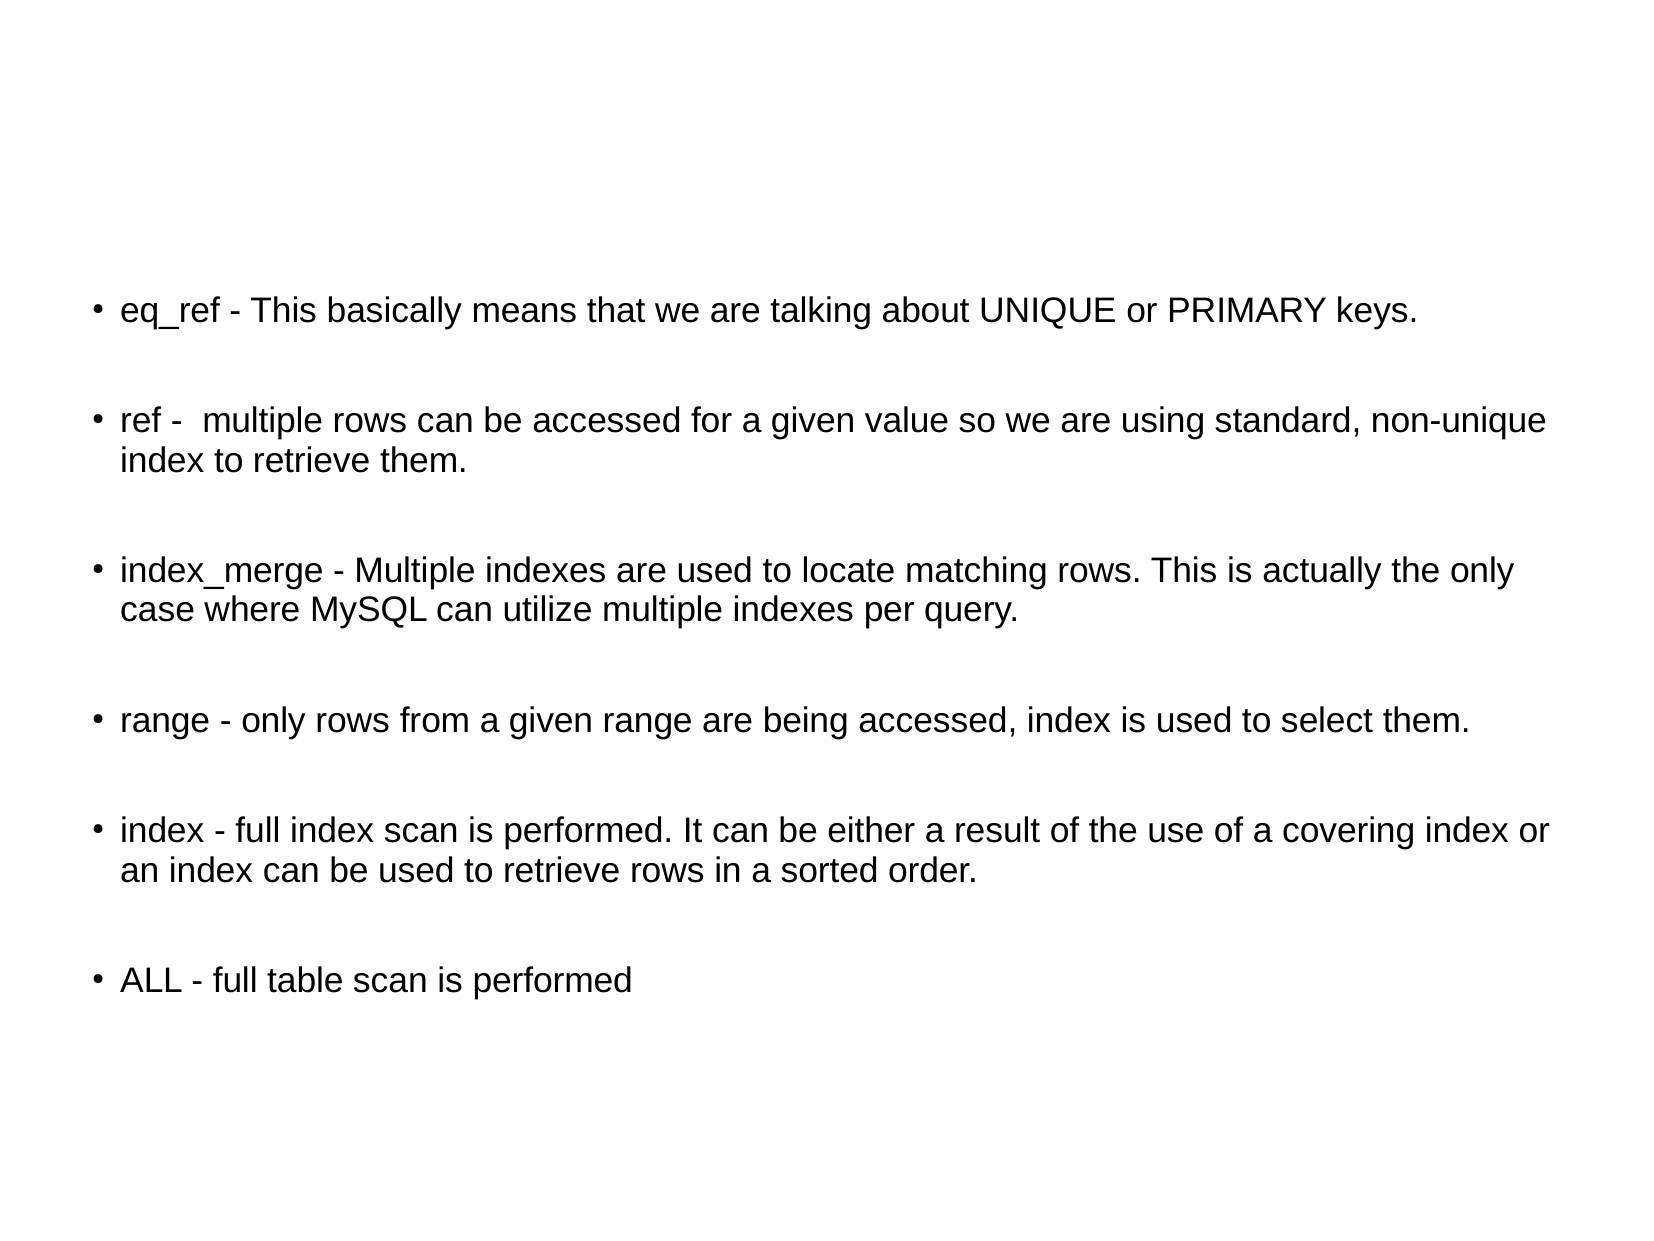

#
eq_ref - This basically means that we are talking about UNIQUE or PRIMARY keys.
ref - multiple rows can be accessed for a given value so we are using standard, non-unique index to retrieve them.
index_merge - Multiple indexes are used to locate matching rows. This is actually the only case where MySQL can utilize multiple indexes per query.
range - only rows from a given range are being accessed, index is used to select them.
index - full index scan is performed. It can be either a result of the use of a covering index or an index can be used to retrieve rows in a sorted order.
ALL - full table scan is performed